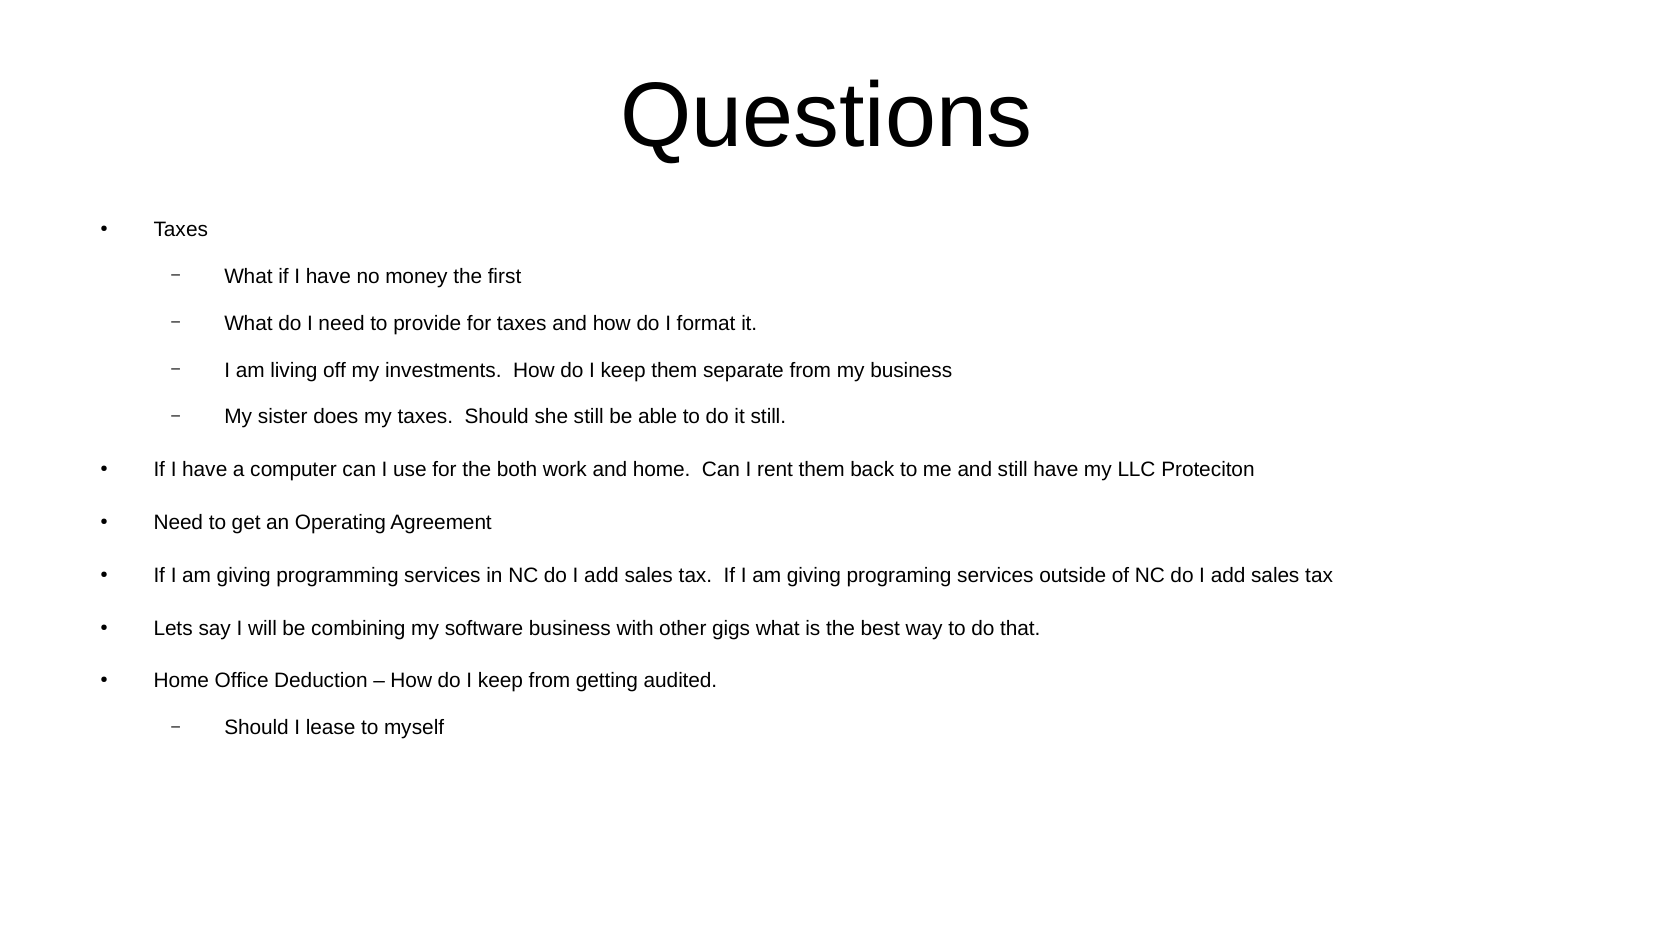

# Questions
Taxes
What if I have no money the first
What do I need to provide for taxes and how do I format it.
I am living off my investments. How do I keep them separate from my business
My sister does my taxes. Should she still be able to do it still.
If I have a computer can I use for the both work and home. Can I rent them back to me and still have my LLC Proteciton
Need to get an Operating Agreement
If I am giving programming services in NC do I add sales tax. If I am giving programing services outside of NC do I add sales tax
Lets say I will be combining my software business with other gigs what is the best way to do that.
Home Office Deduction – How do I keep from getting audited.
Should I lease to myself